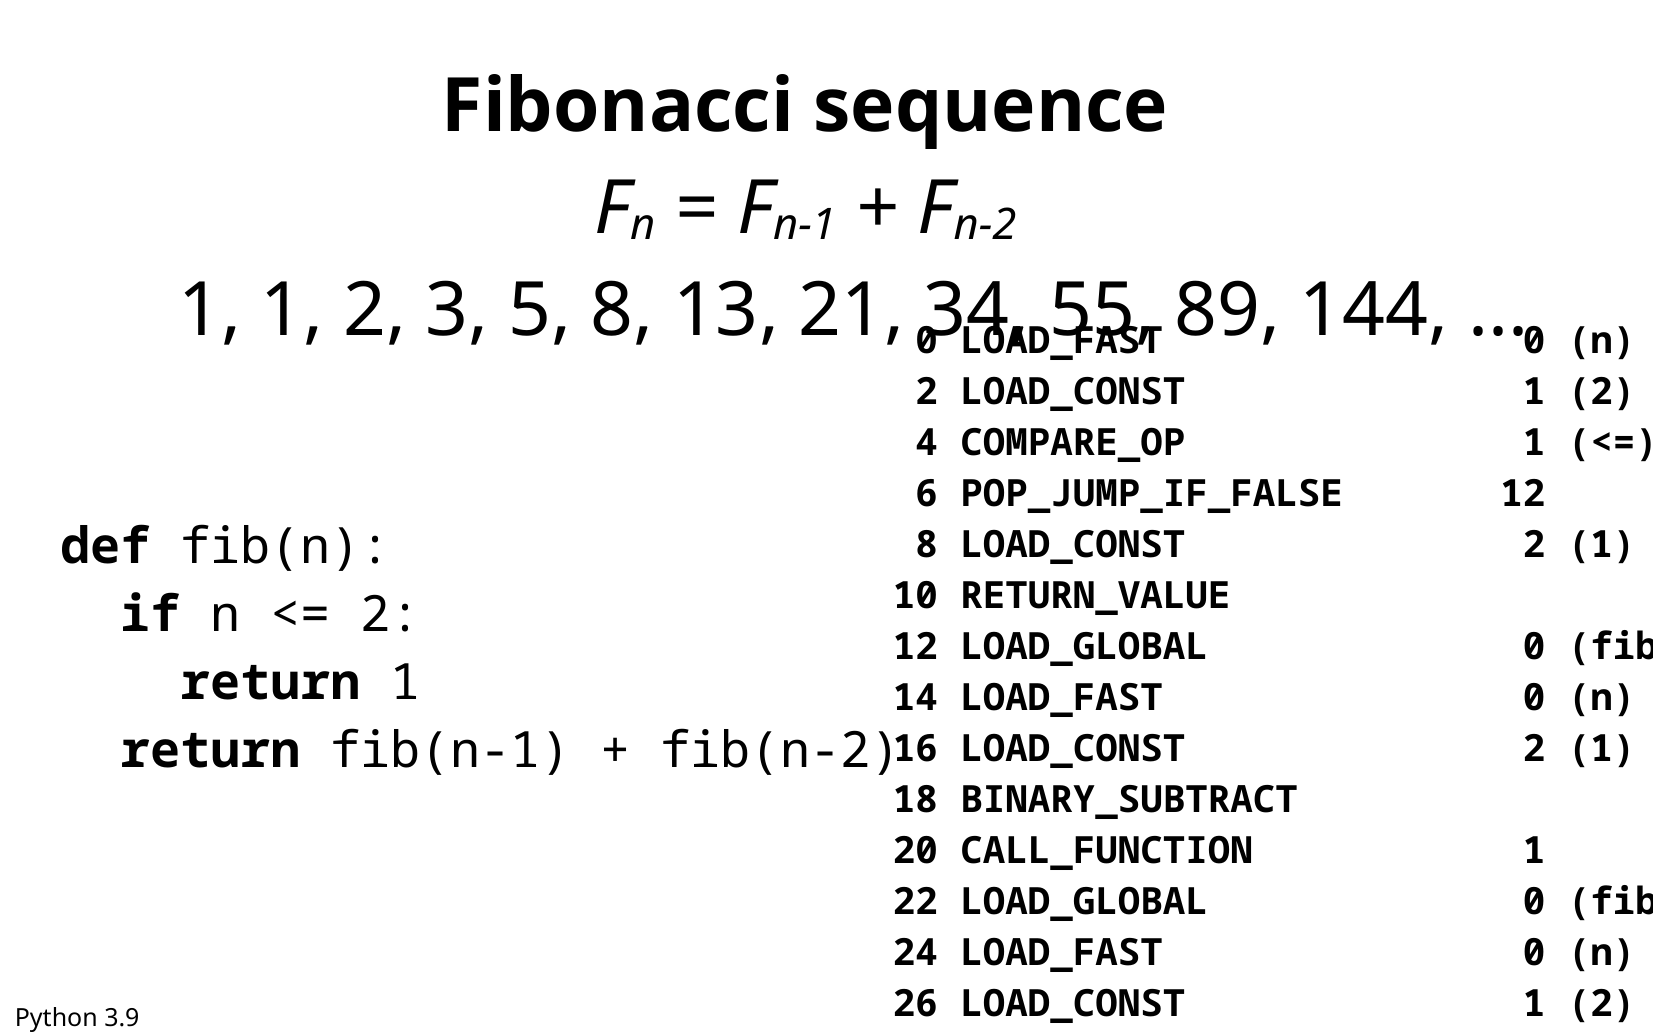

Fibonacci sequence
Fn = Fn-1 + Fn-2
 1, 1, 2, 3, 5, 8, 13, 21, 34, 55, 89, 144, ...
 0 LOAD_FAST                0 (n)
 2 LOAD_CONST               1 (2)
 4 COMPARE_OP               1 (<=)
 6 POP_JUMP_IF_FALSE       12
 8 LOAD_CONST               2 (1)
10 RETURN_VALUE
12 LOAD_GLOBAL              0 (fib)
14 LOAD_FAST                0 (n)
16 LOAD_CONST               2 (1)
18 BINARY_SUBTRACT
20 CALL_FUNCTION            1
22 LOAD_GLOBAL              0 (fib)
24 LOAD_FAST                0 (n)
26 LOAD_CONST               1 (2)
28 BINARY_SUBTRACT
30 CALL_FUNCTION            1
32 BINARY_ADD
34 RETURN_VALUE
def fib(n):
 if n <= 2:
 return 1
 return fib(n-1) + fib(n-2)
Python 3.9